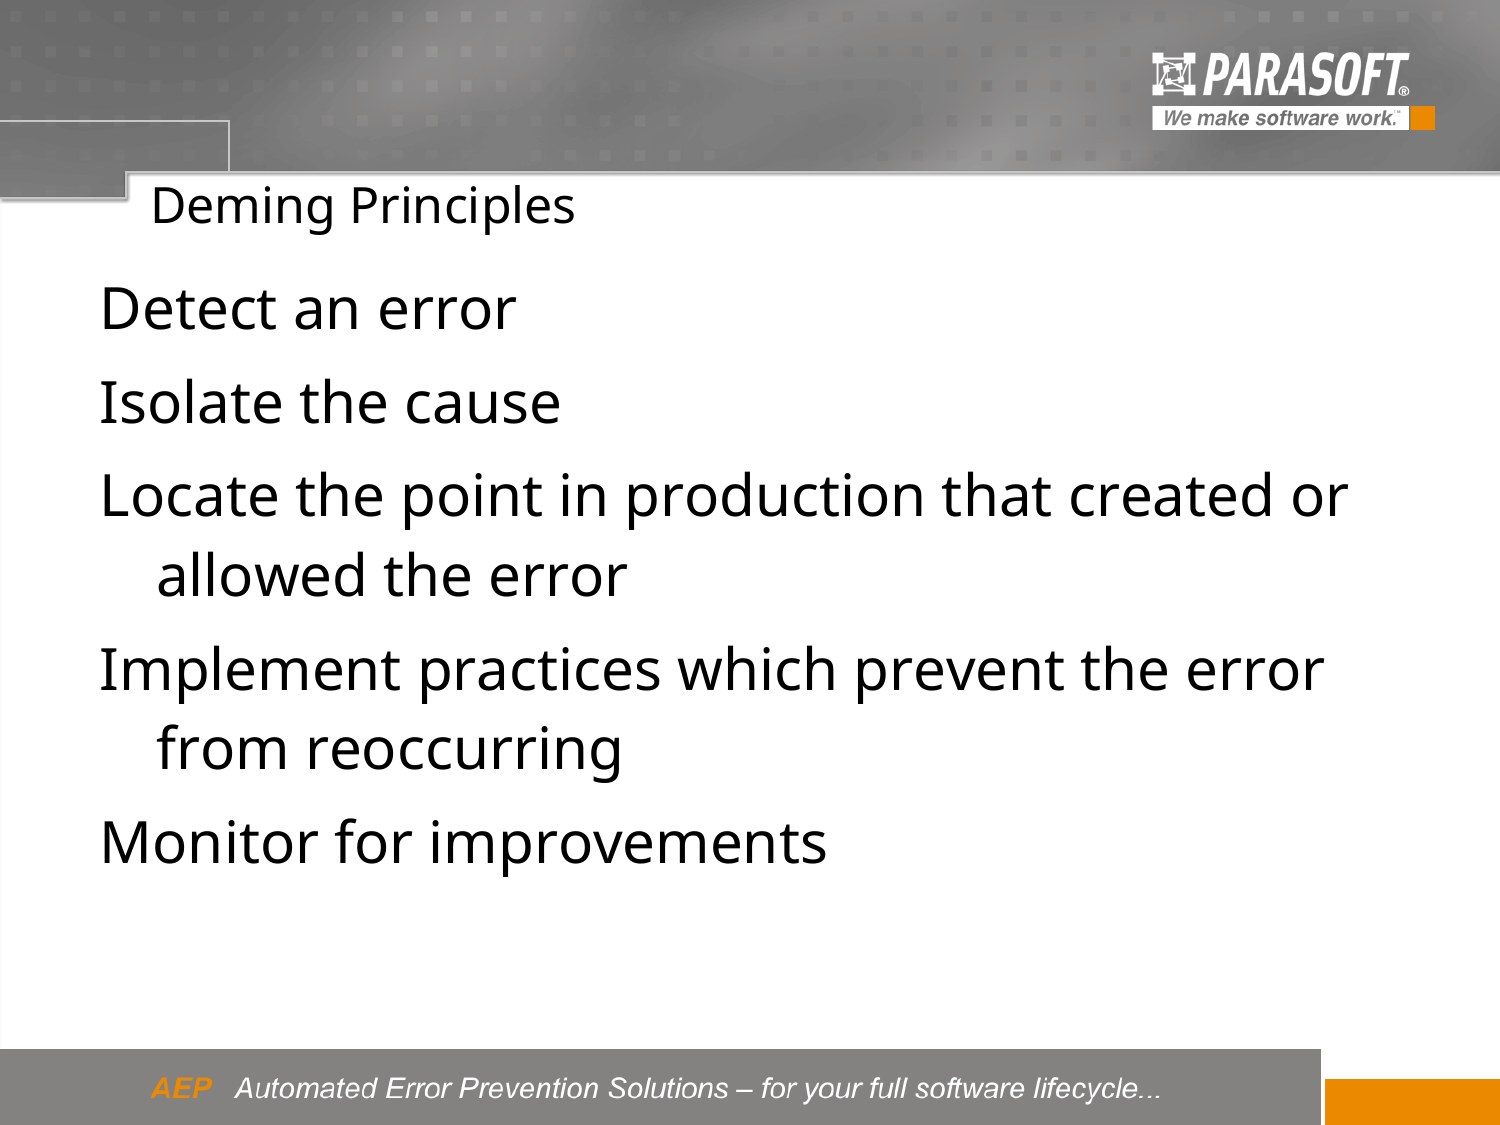

# Deming Principles
Detect an error
Isolate the cause
Locate the point in production that created or allowed the error
Implement practices which prevent the error from reoccurring
Monitor for improvements